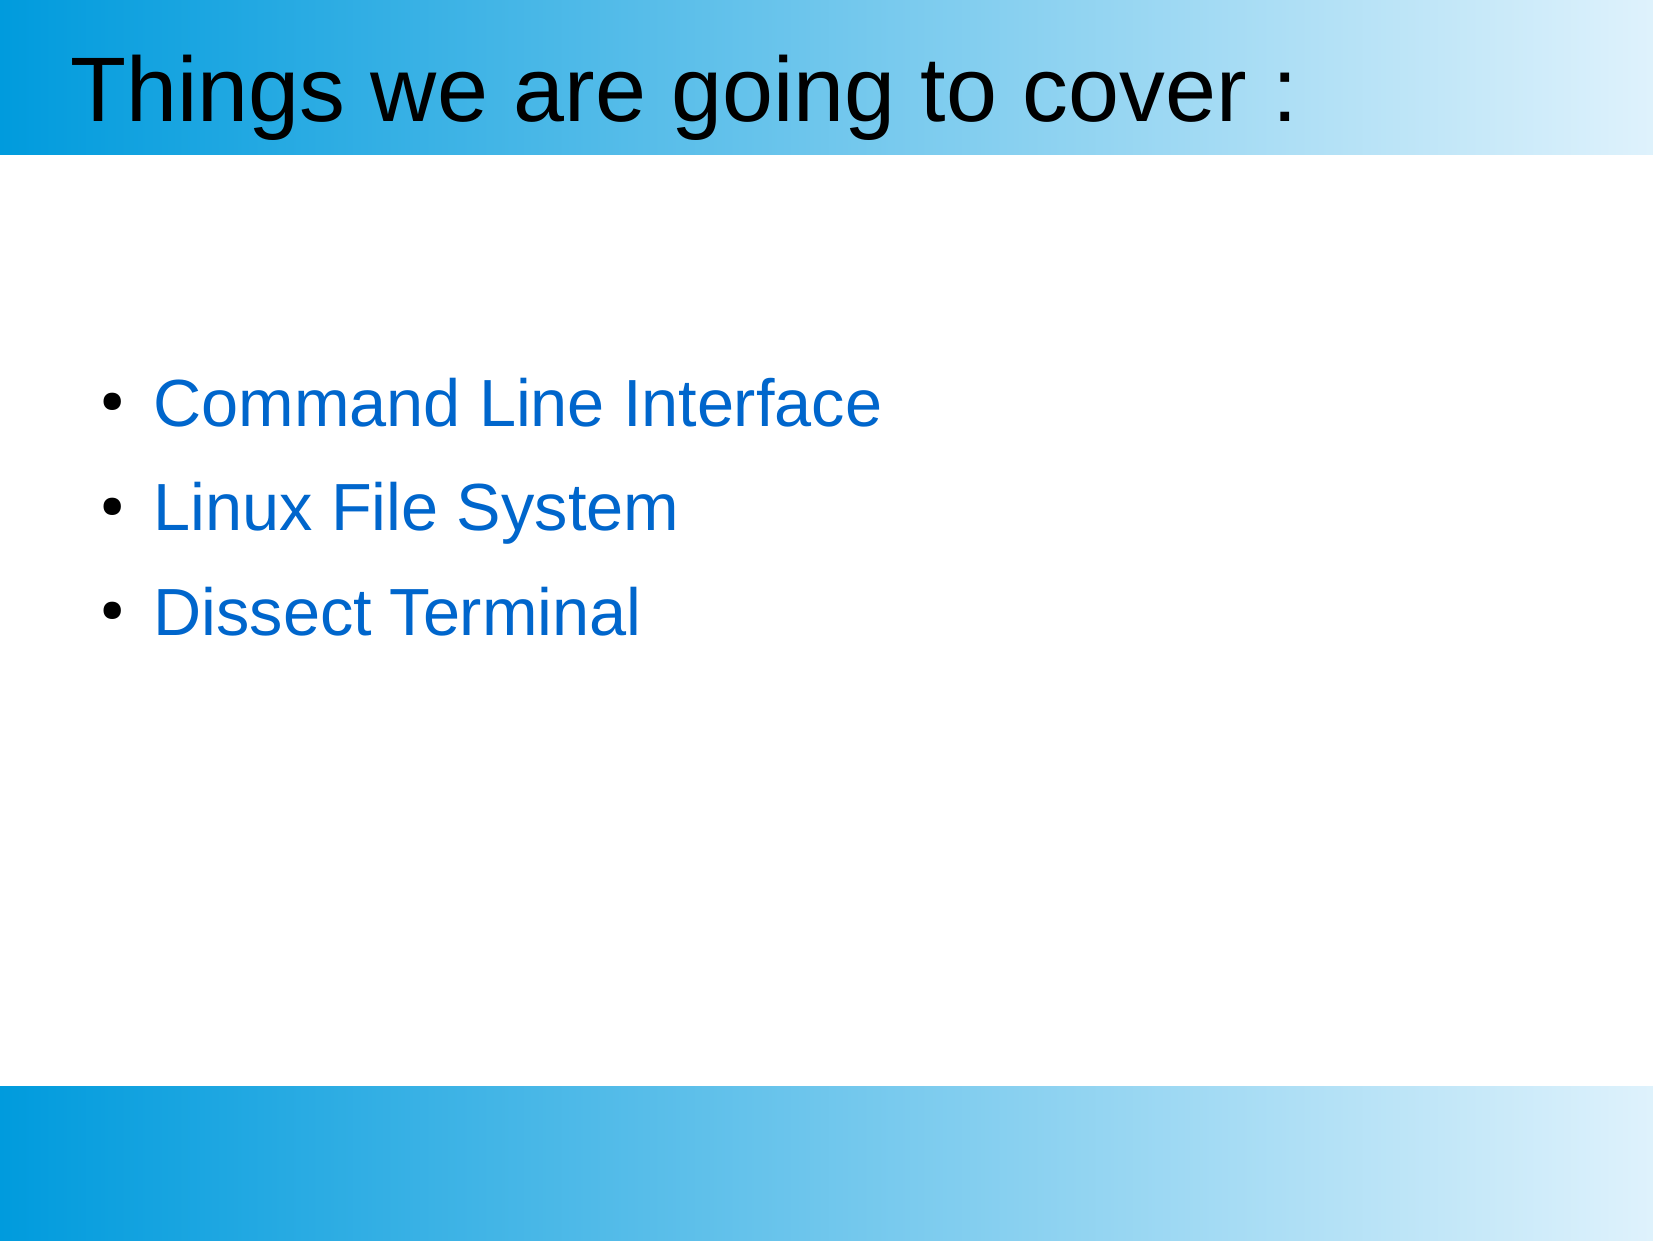

# Things we are going to cover :
Command Line Interface
Linux File System
Dissect Terminal